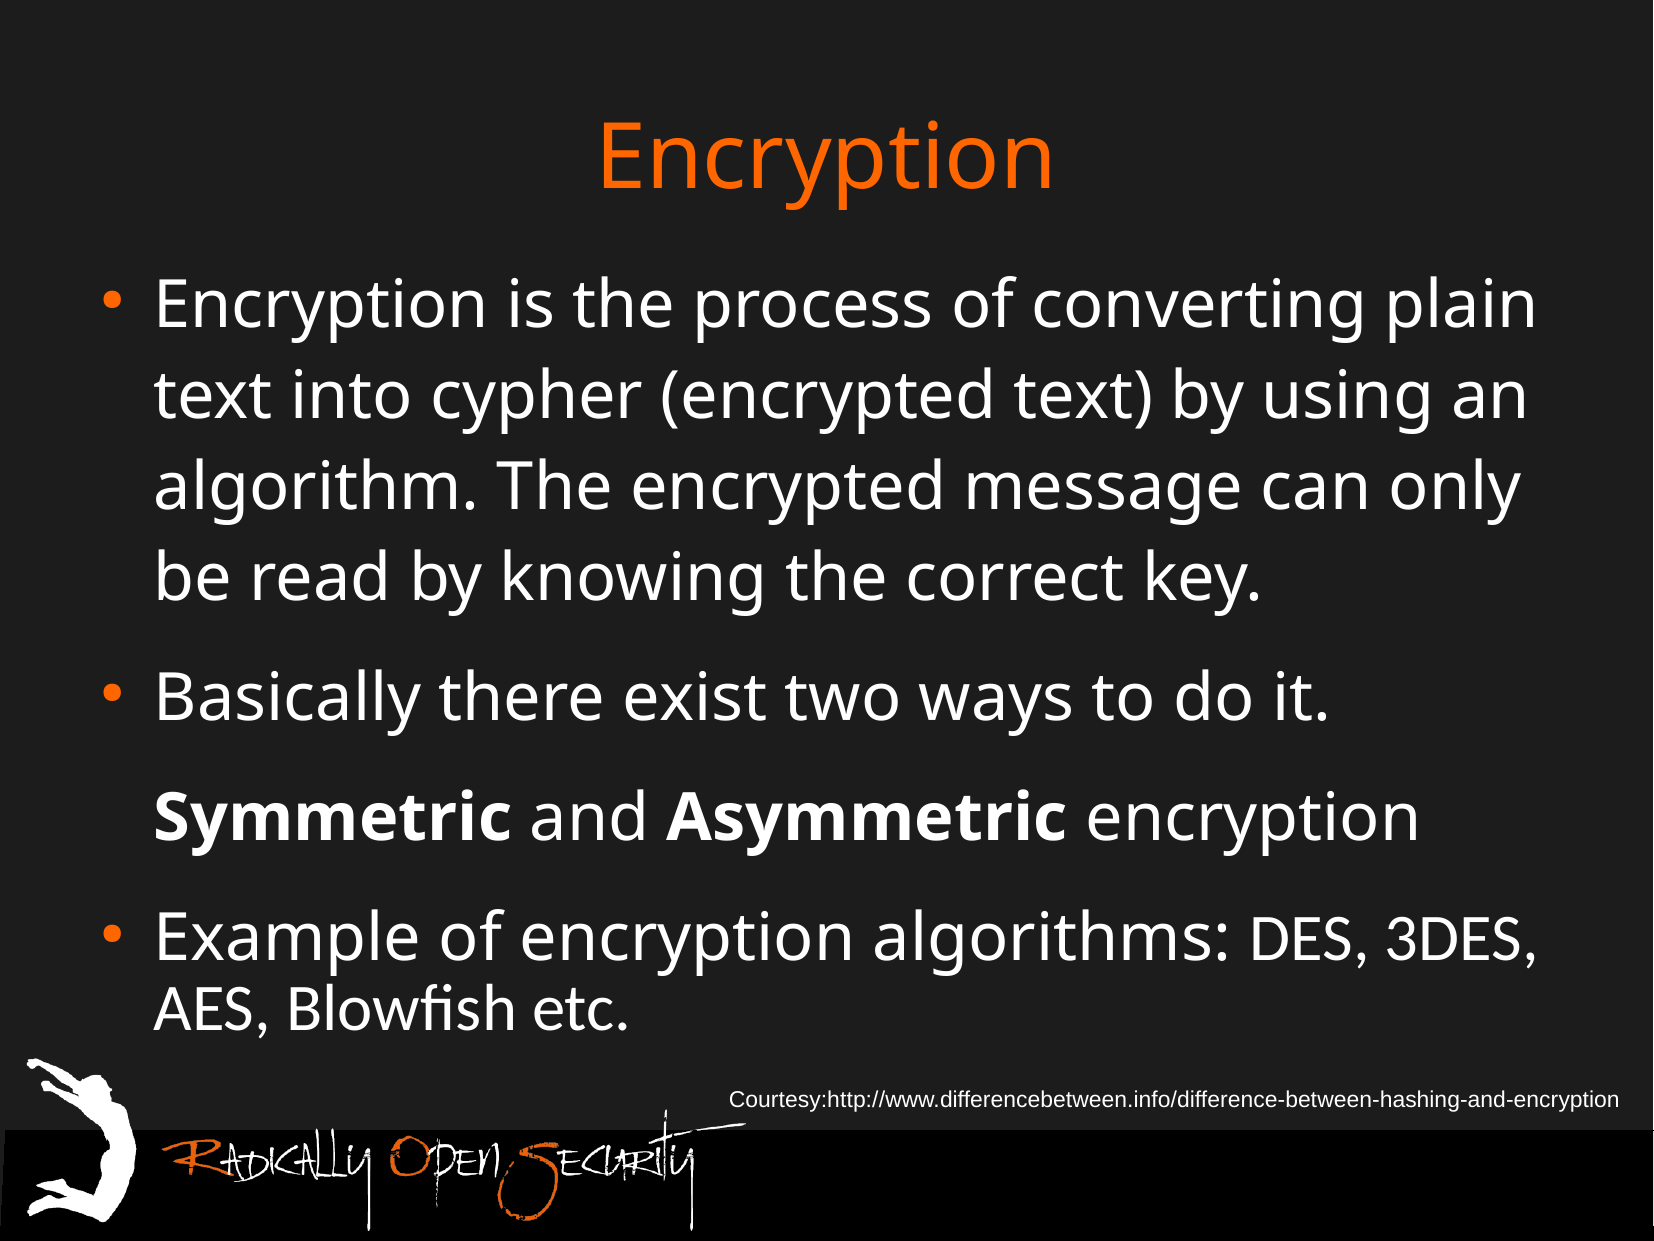

# Encryption
Encryption is the process of converting plain text into cypher (encrypted text) by using an algorithm. The encrypted message can only be read by knowing the correct key.
Basically there exist two ways to do it.
Symmetric and Asymmetric encryption
Example of encryption algorithms: DES, 3DES, AES, Blowfish etc.
Courtesy:http://www.differencebetween.info/difference-between-hashing-and-encryption